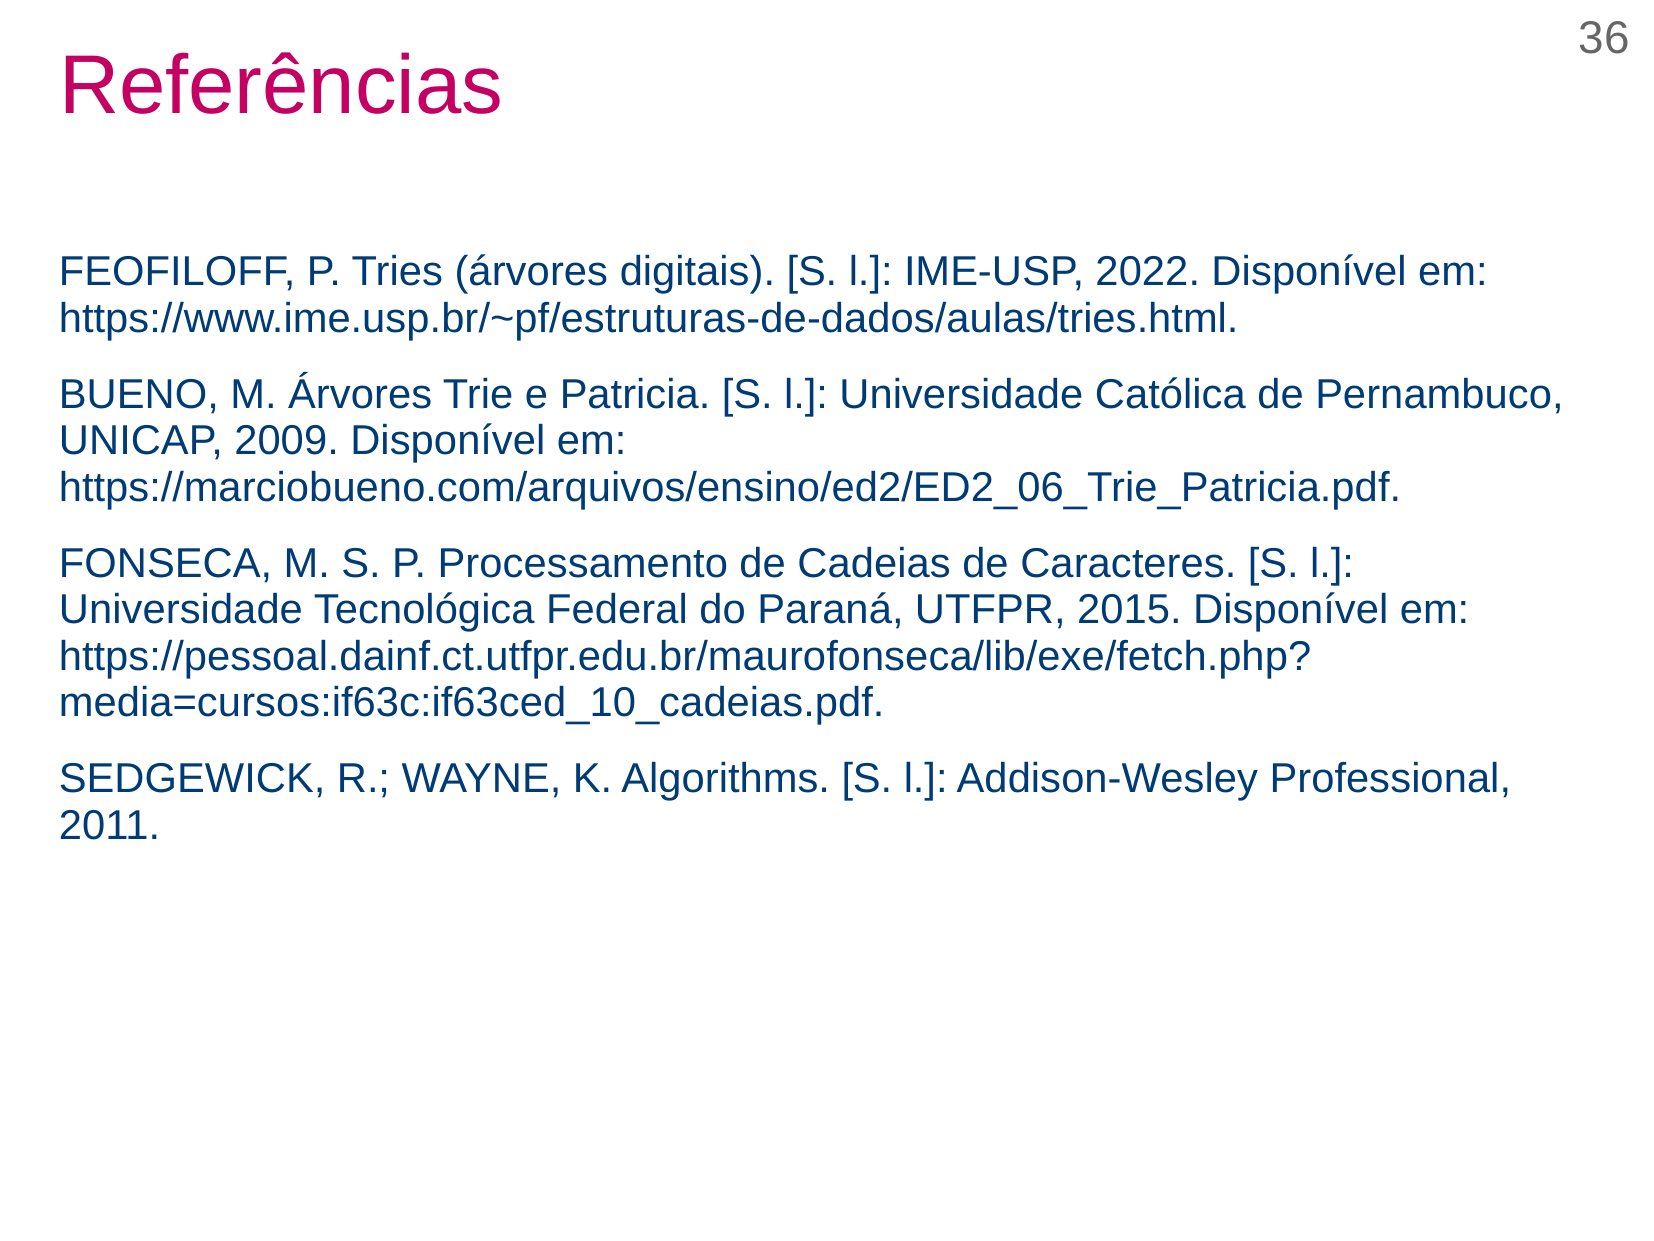

36
# Referências
FEOFILOFF, P. Tries (árvores digitais). [S. l.]: IME-USP, 2022. Disponível em: https://www.ime.usp.br/~pf/estruturas-de-dados/aulas/tries.html.
BUENO, M. Árvores Trie e Patricia. [S. l.]: Universidade Católica de Pernambuco, UNICAP, 2009. Disponível em: https://marciobueno.com/arquivos/ensino/ed2/ED2_06_Trie_Patricia.pdf.
FONSECA, M. S. P. Processamento de Cadeias de Caracteres. [S. l.]: Universidade Tecnológica Federal do Paraná, UTFPR, 2015. Disponível em: https://pessoal.dainf.ct.utfpr.edu.br/maurofonseca/lib/exe/fetch.php?media=cursos:if63c:if63ced_10_cadeias.pdf.
SEDGEWICK, R.; WAYNE, K. Algorithms. [S. l.]: Addison-Wesley Professional, 2011.